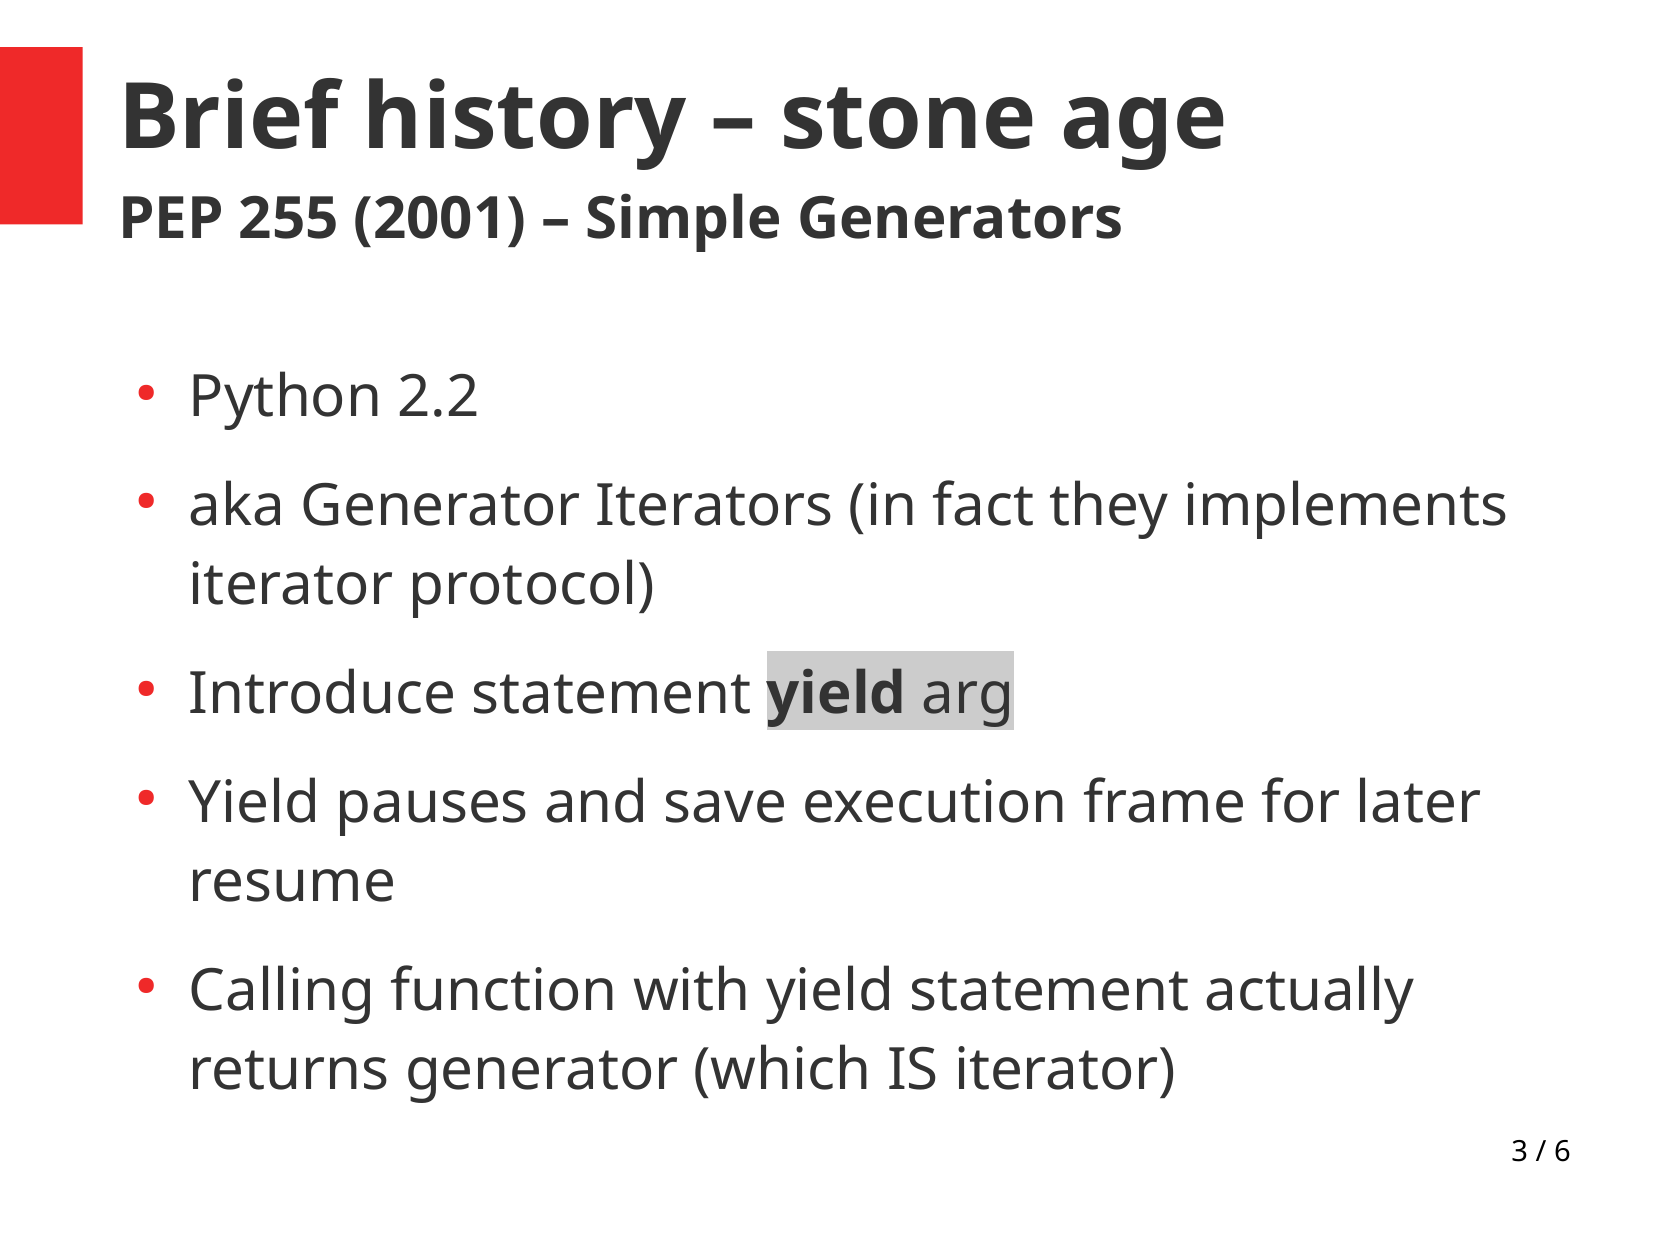

# Brief history – stone age PEP 255 (2001) – Simple Generators
Python 2.2
aka Generator Iterators (in fact they implements iterator protocol)
Introduce statement yield arg
Yield pauses and save execution frame for later resume
Calling function with yield statement actually returns generator (which IS iterator)
3